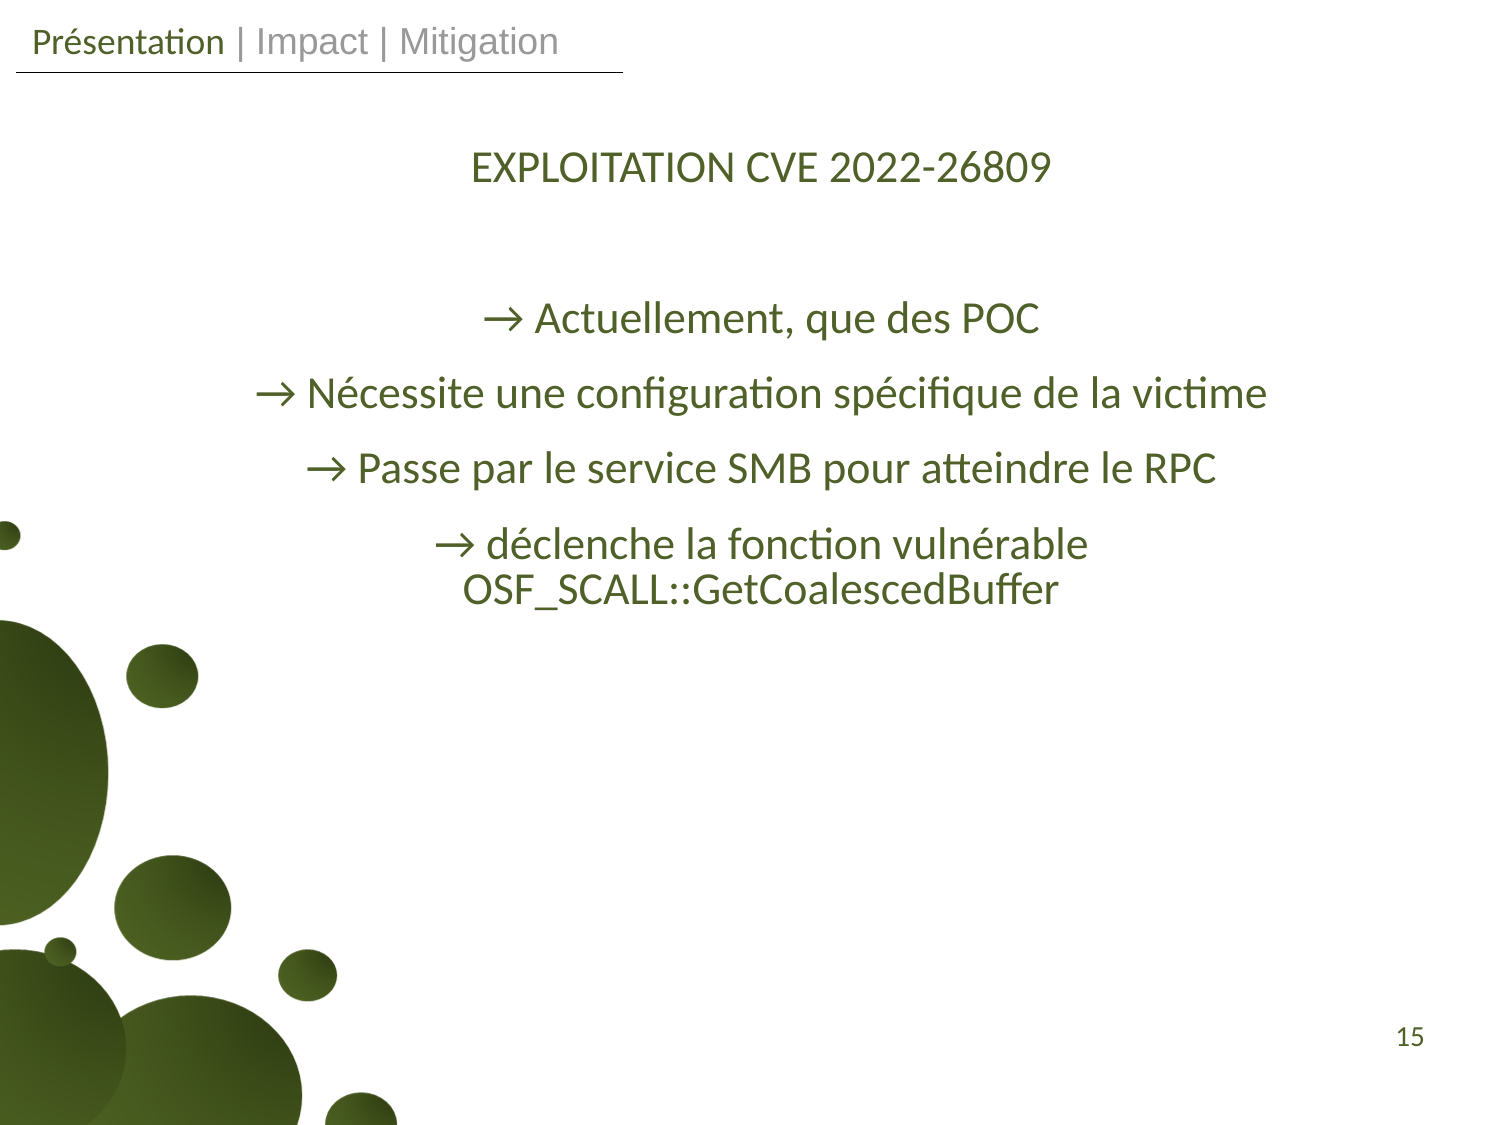

Présentation | Impact | Mitigation
EXPLOITATION CVE 2022-26809
→ Actuellement, que des POC
→ Nécessite une configuration spécifique de la victime
→ Passe par le service SMB pour atteindre le RPC
→ déclenche la fonction vulnérable OSF_SCALL::GetCoalescedBuffer
15